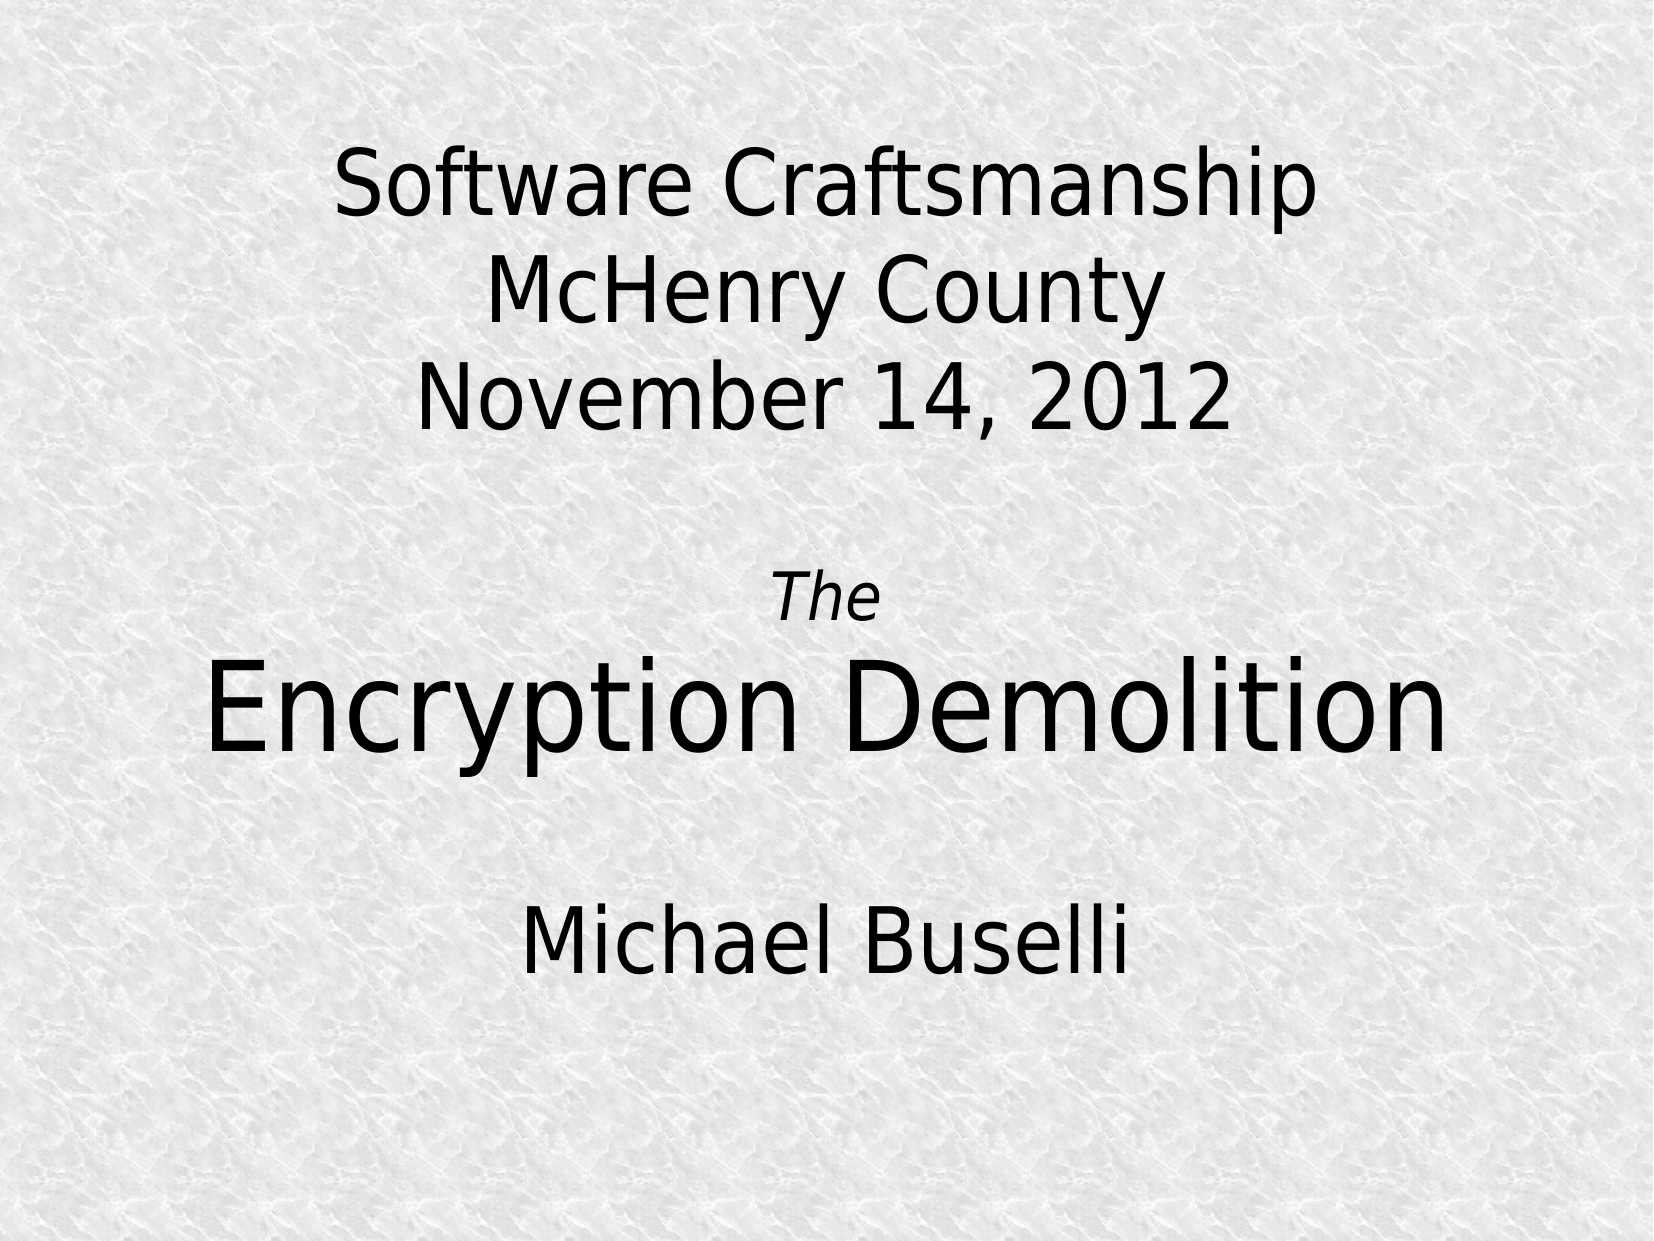

# Software Craftsmanship
McHenry County
November 14, 2012
The
Encryption Demolition
Michael Buselli